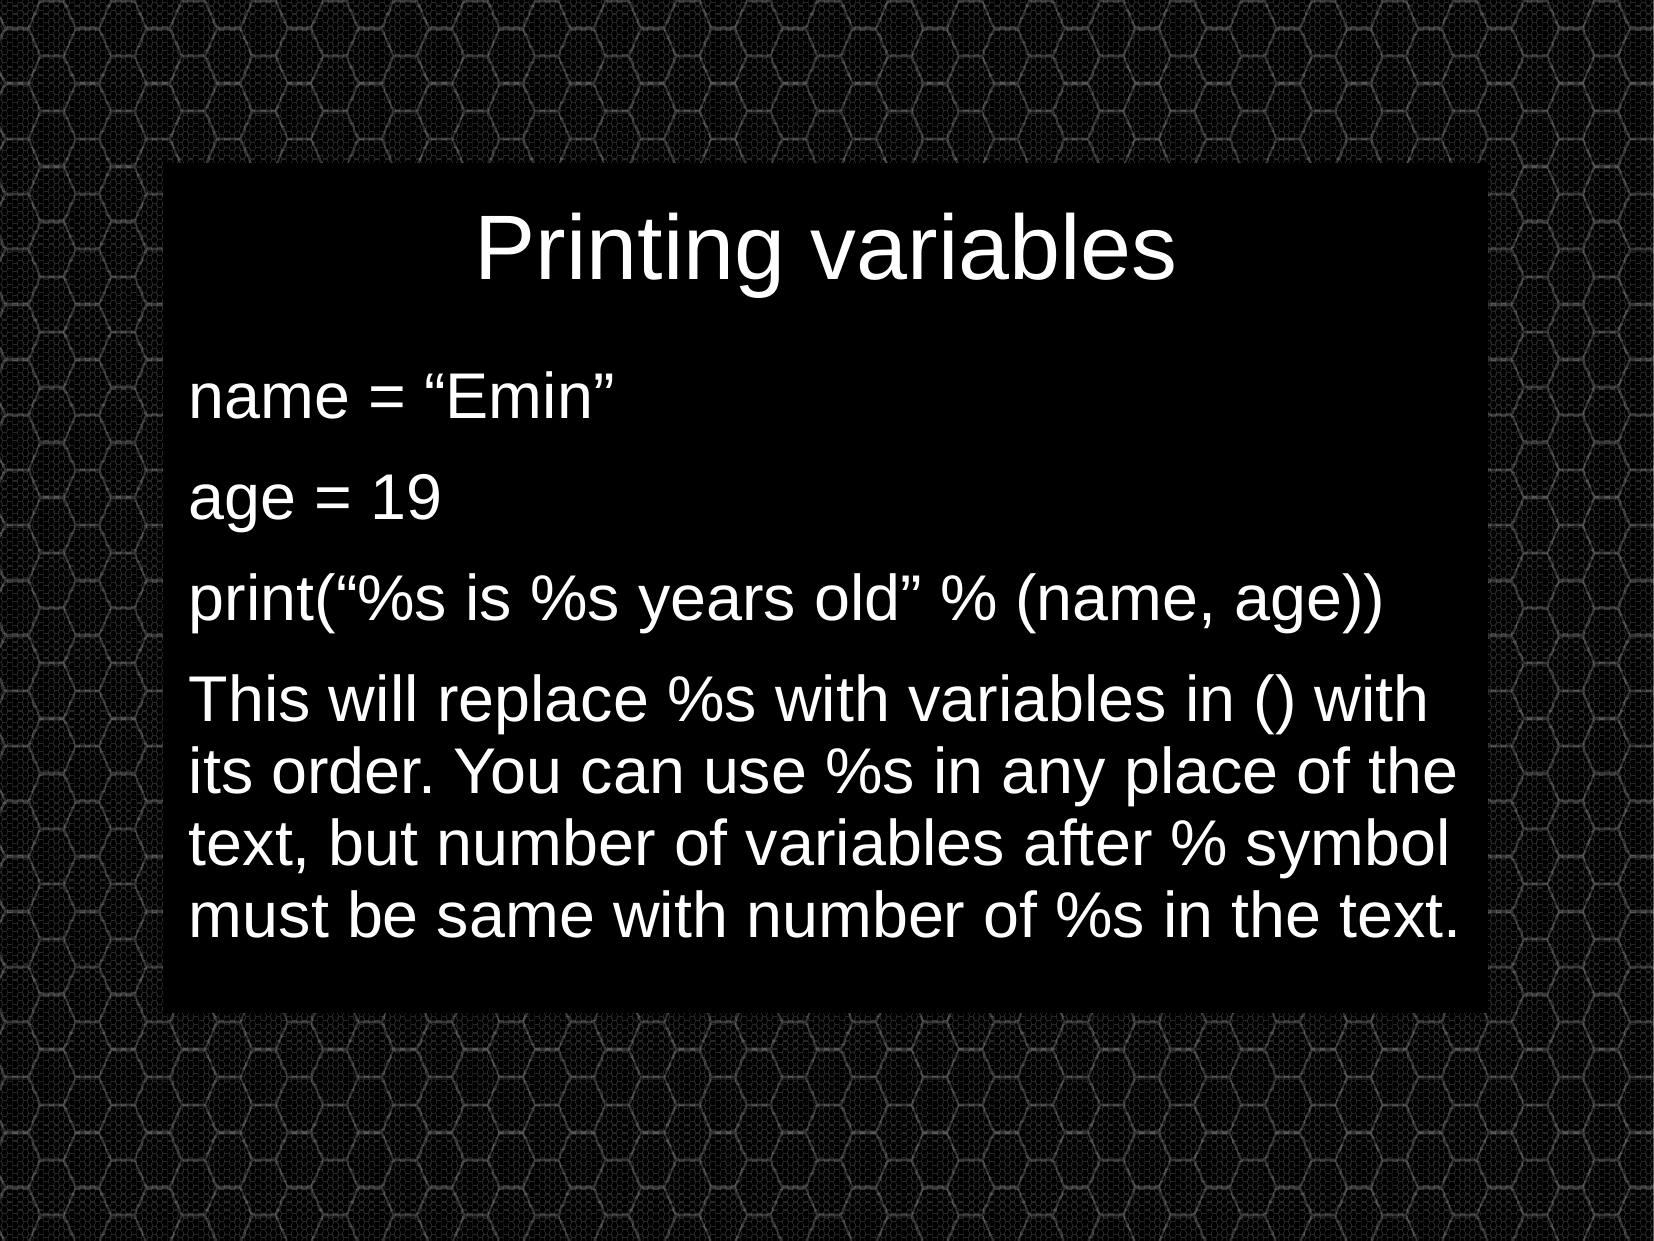

# Printing variables
name = “Emin”
age = 19
print(“%s is %s years old” % (name, age))
This will replace %s with variables in () with its order. You can use %s in any place of the text, but number of variables after % symbol must be same with number of %s in the text.